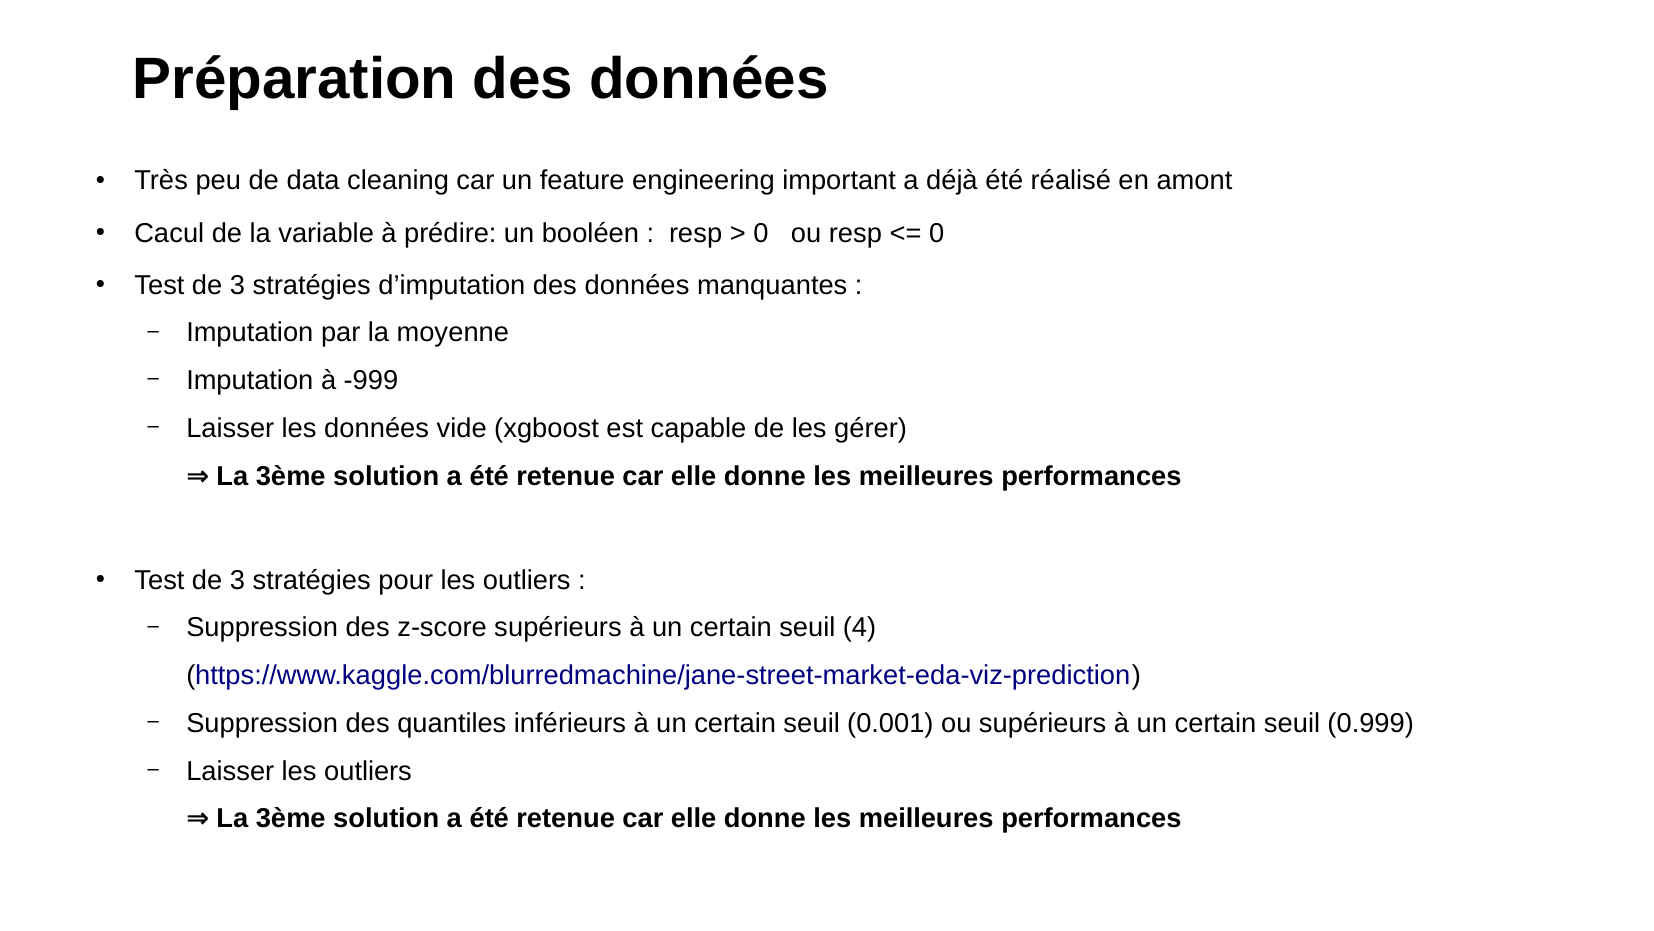

Préparation des données
# Très peu de data cleaning car un feature engineering important a déjà été réalisé en amont
Cacul de la variable à prédire: un booléen : resp > 0 ou resp <= 0
Test de 3 stratégies d’imputation des données manquantes :
Imputation par la moyenne
Imputation à -999
Laisser les données vide (xgboost est capable de les gérer)
⇒ La 3ème solution a été retenue car elle donne les meilleures performances
Test de 3 stratégies pour les outliers :
Suppression des z-score supérieurs à un certain seuil (4)
(https://www.kaggle.com/blurredmachine/jane-street-market-eda-viz-prediction)
Suppression des quantiles inférieurs à un certain seuil (0.001) ou supérieurs à un certain seuil (0.999)
Laisser les outliers
⇒ La 3ème solution a été retenue car elle donne les meilleures performances